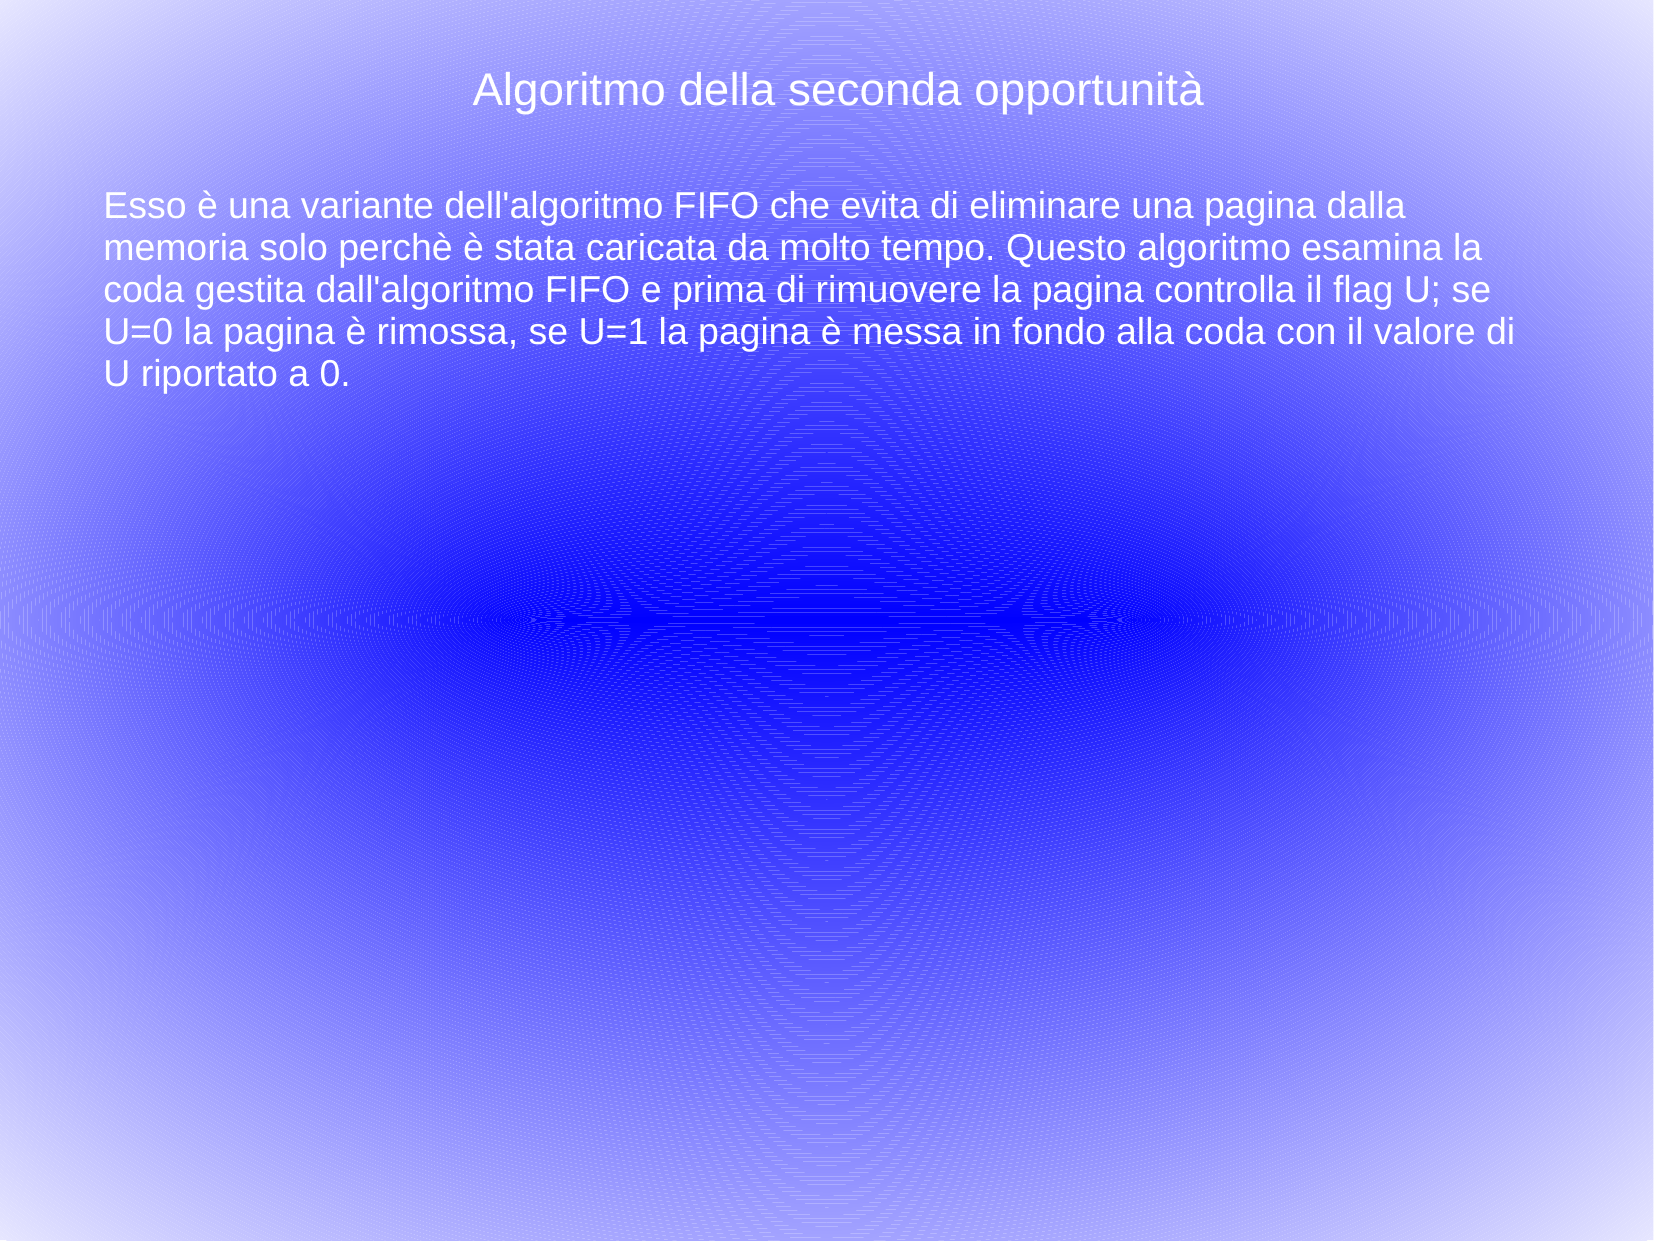

Algoritmo della seconda opportunità
Esso è una variante dell'algoritmo FIFO che evita di eliminare una pagina dalla memoria solo perchè è stata caricata da molto tempo. Questo algoritmo esamina la coda gestita dall'algoritmo FIFO e prima di rimuovere la pagina controlla il flag U; se U=0 la pagina è rimossa, se U=1 la pagina è messa in fondo alla coda con il valore di U riportato a 0.